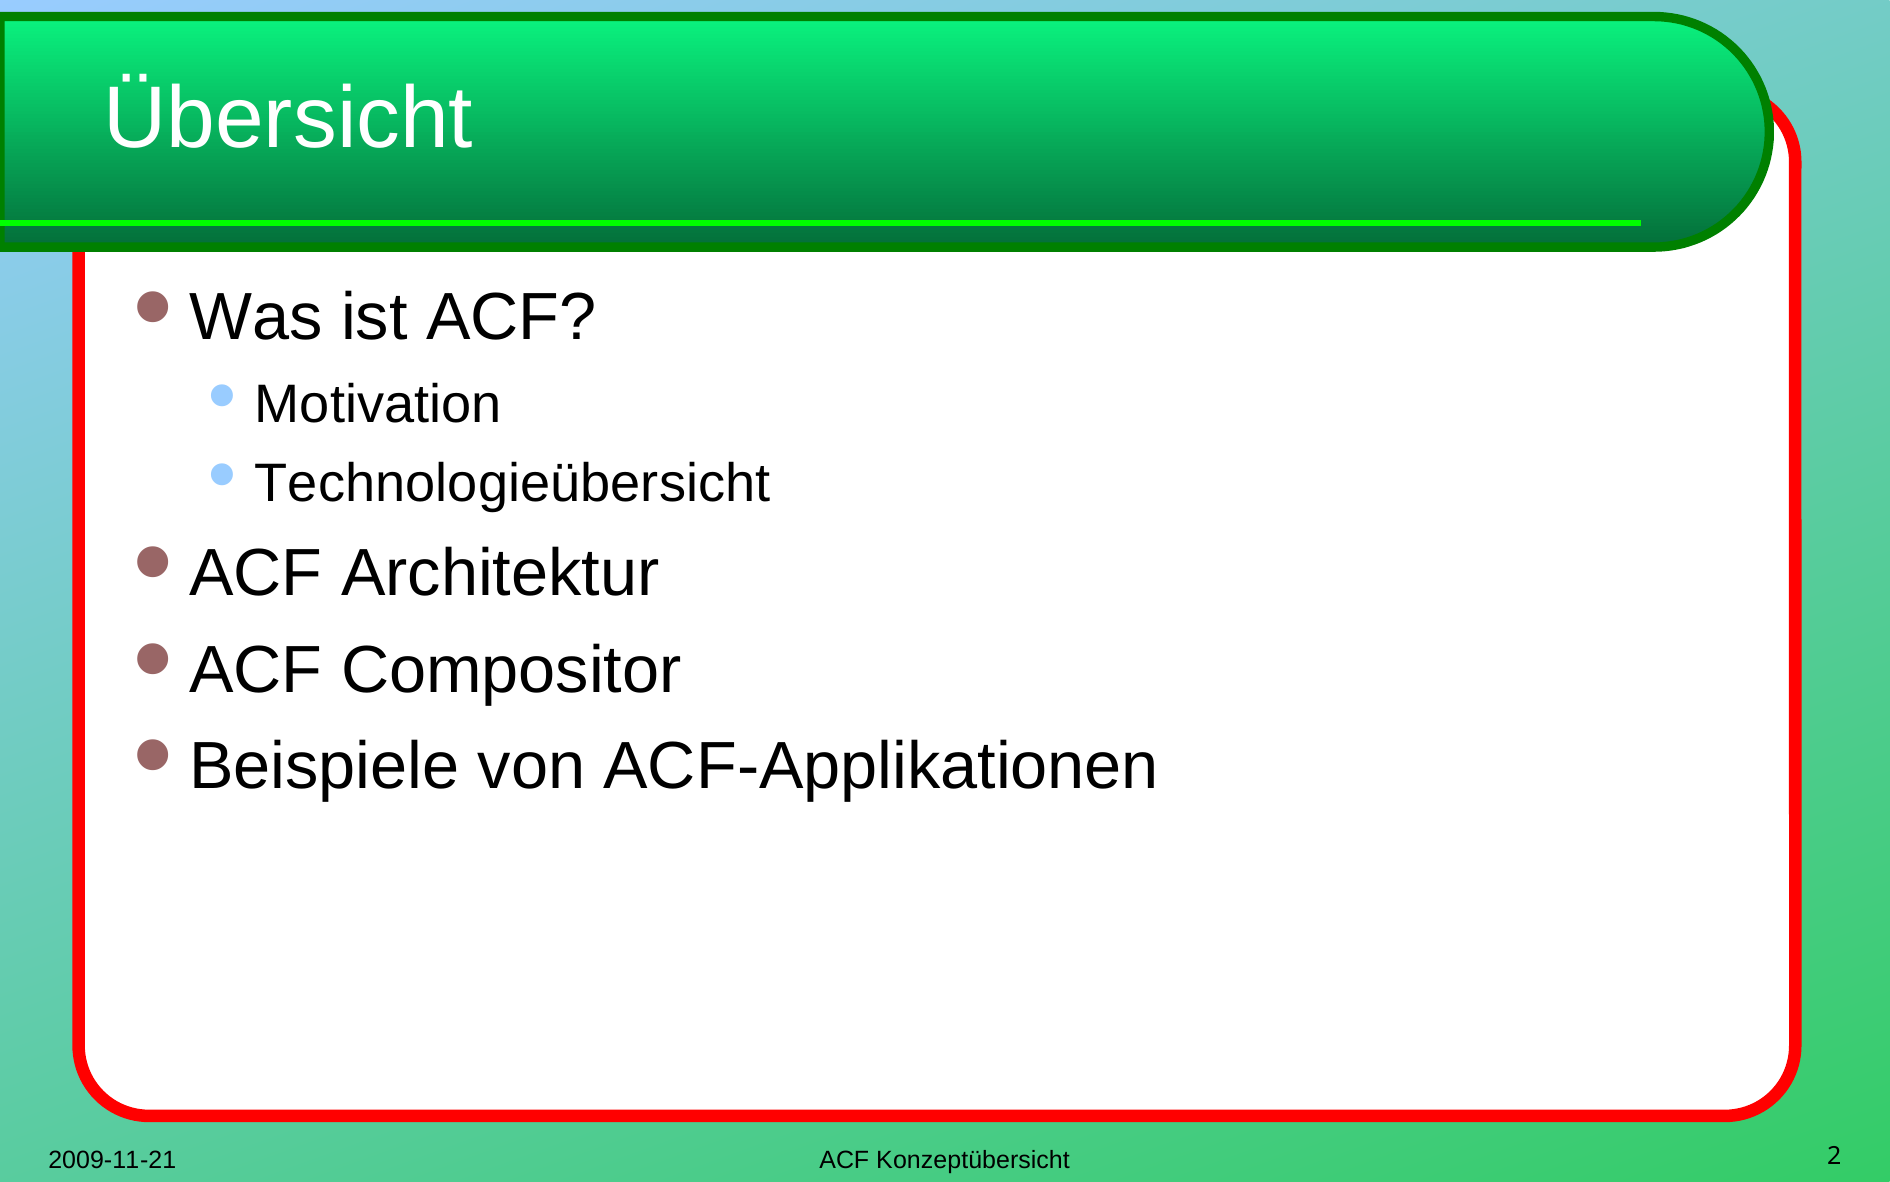

# Übersicht
Was ist ACF?
Motivation
Technologieübersicht
ACF Architektur
ACF Compositor
Beispiele von ACF-Applikationen
ACF Konzeptübersicht
2009-11-21
2